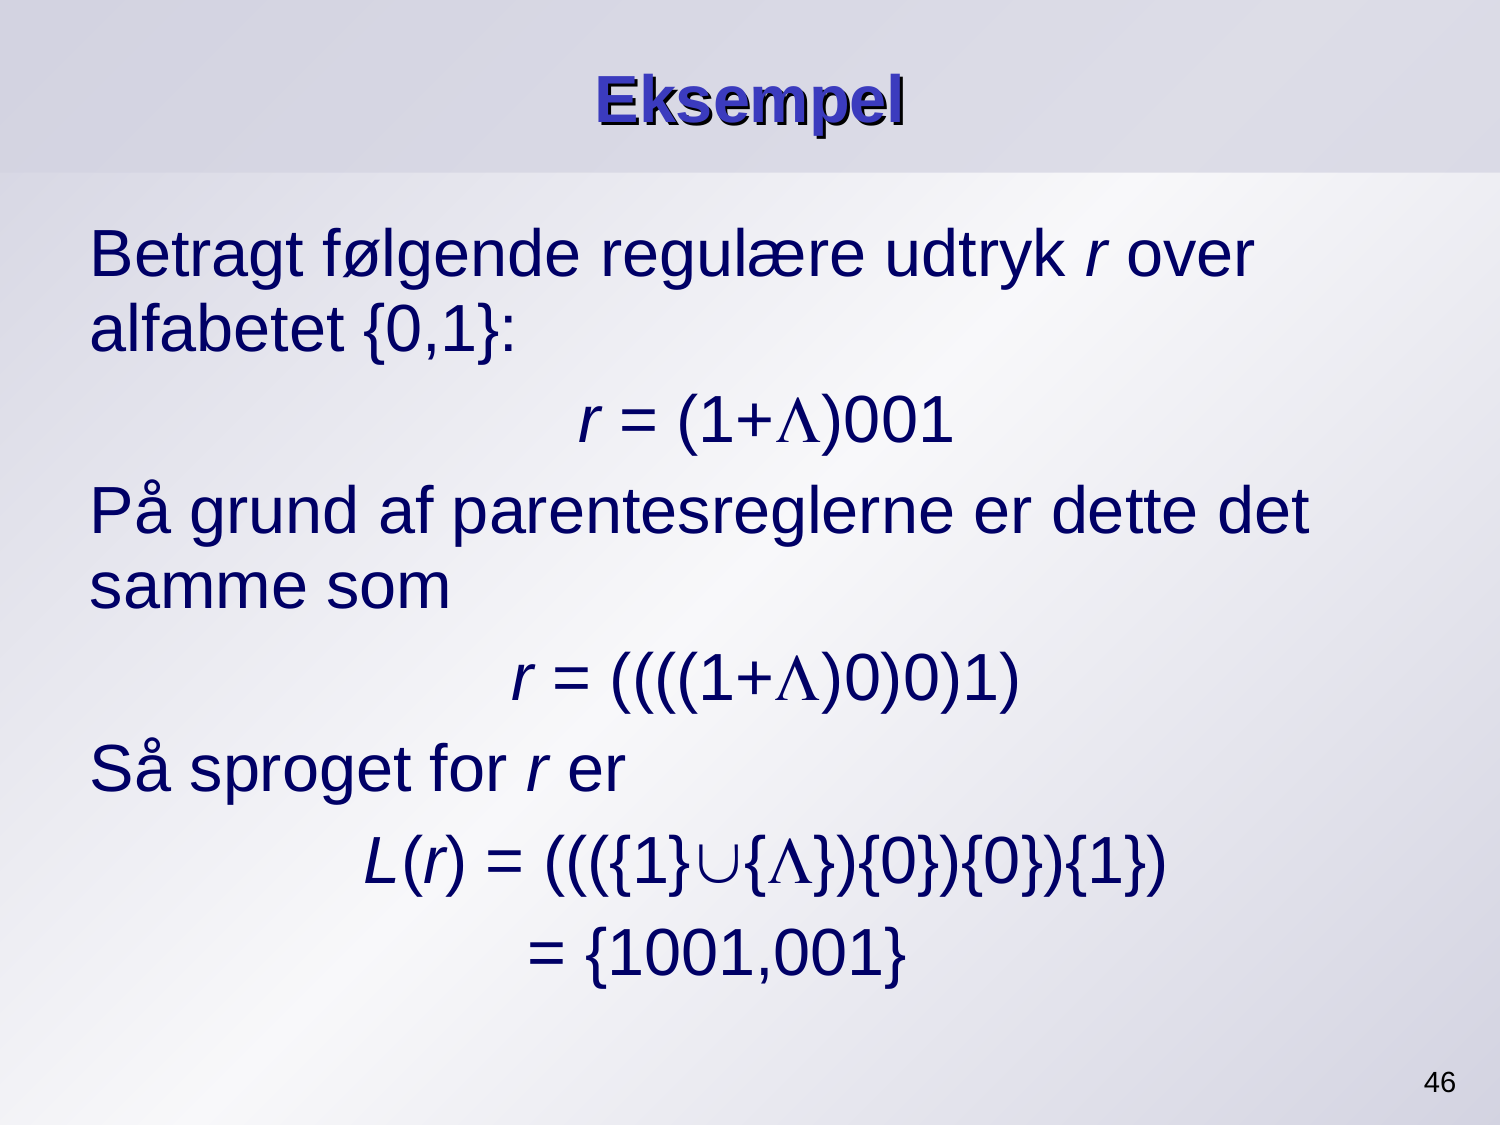

# Eksempel
Betragt følgende regulære udtryk r over alfabetet {0,1}:
r = (1+Λ)001
På grund af parentesreglerne er dette det samme som
r = ((((1+Λ)0)0)1)
Så sproget for r er
L(r) = ((({1}∪{Λ}){0}){0}){1})
 = {1001,001}
46